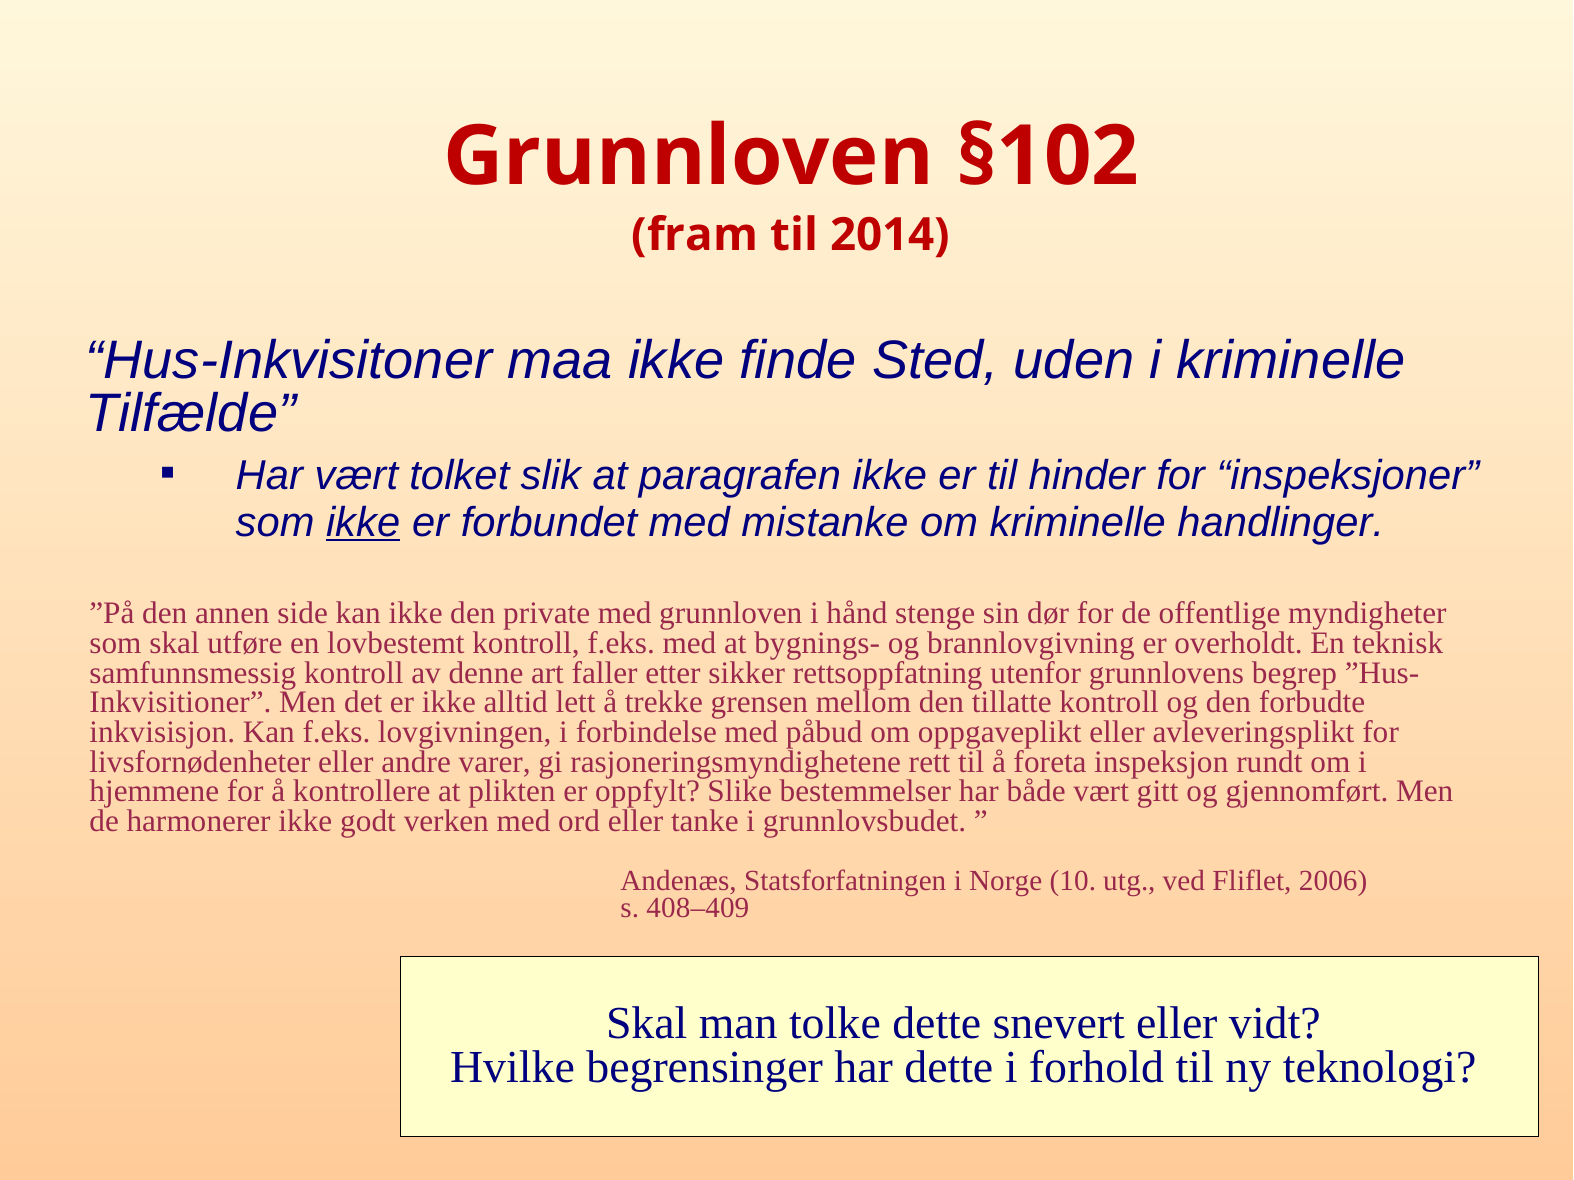

# Grunnloven §102 (fram til 2014)
“Hus-Inkvisitoner maa ikke finde Sted, uden i kriminelle Tilfælde”
Har vært tolket slik at paragrafen ikke er til hinder for “inspeksjoner” som ikke er forbundet med mistanke om kriminelle handlinger.
”På den annen side kan ikke den private med grunnloven i hånd stenge sin dør for de offentlige myndigheter som skal utføre en lovbestemt kontroll, f.eks. med at bygnings- og brannlovgivning er overholdt. En teknisk samfunnsmessig kontroll av denne art faller etter sikker rettsoppfatning utenfor grunnlovens begrep ”Hus-Inkvisitioner”. Men det er ikke alltid lett å trekke grensen mellom den tillatte kontroll og den forbudte inkvisisjon. Kan f.eks. lovgivningen, i forbindelse med påbud om oppgaveplikt eller avleveringsplikt for livsfornødenheter eller andre varer, gi rasjoneringsmyndighetene rett til å foreta inspeksjon rundt om i hjemmene for å kontrollere at plikten er oppfylt? Slike bestemmelser har både vært gitt og gjennomført. Men de harmonerer ikke godt verken med ord eller tanke i grunnlovsbudet. ”
Andenæs, Statsforfatningen i Norge (10. utg., ved Fliflet, 2006) s. 408–409
Skal man tolke dette snevert eller vidt?
 Hvilke begrensinger har dette i forhold til ny teknologi?